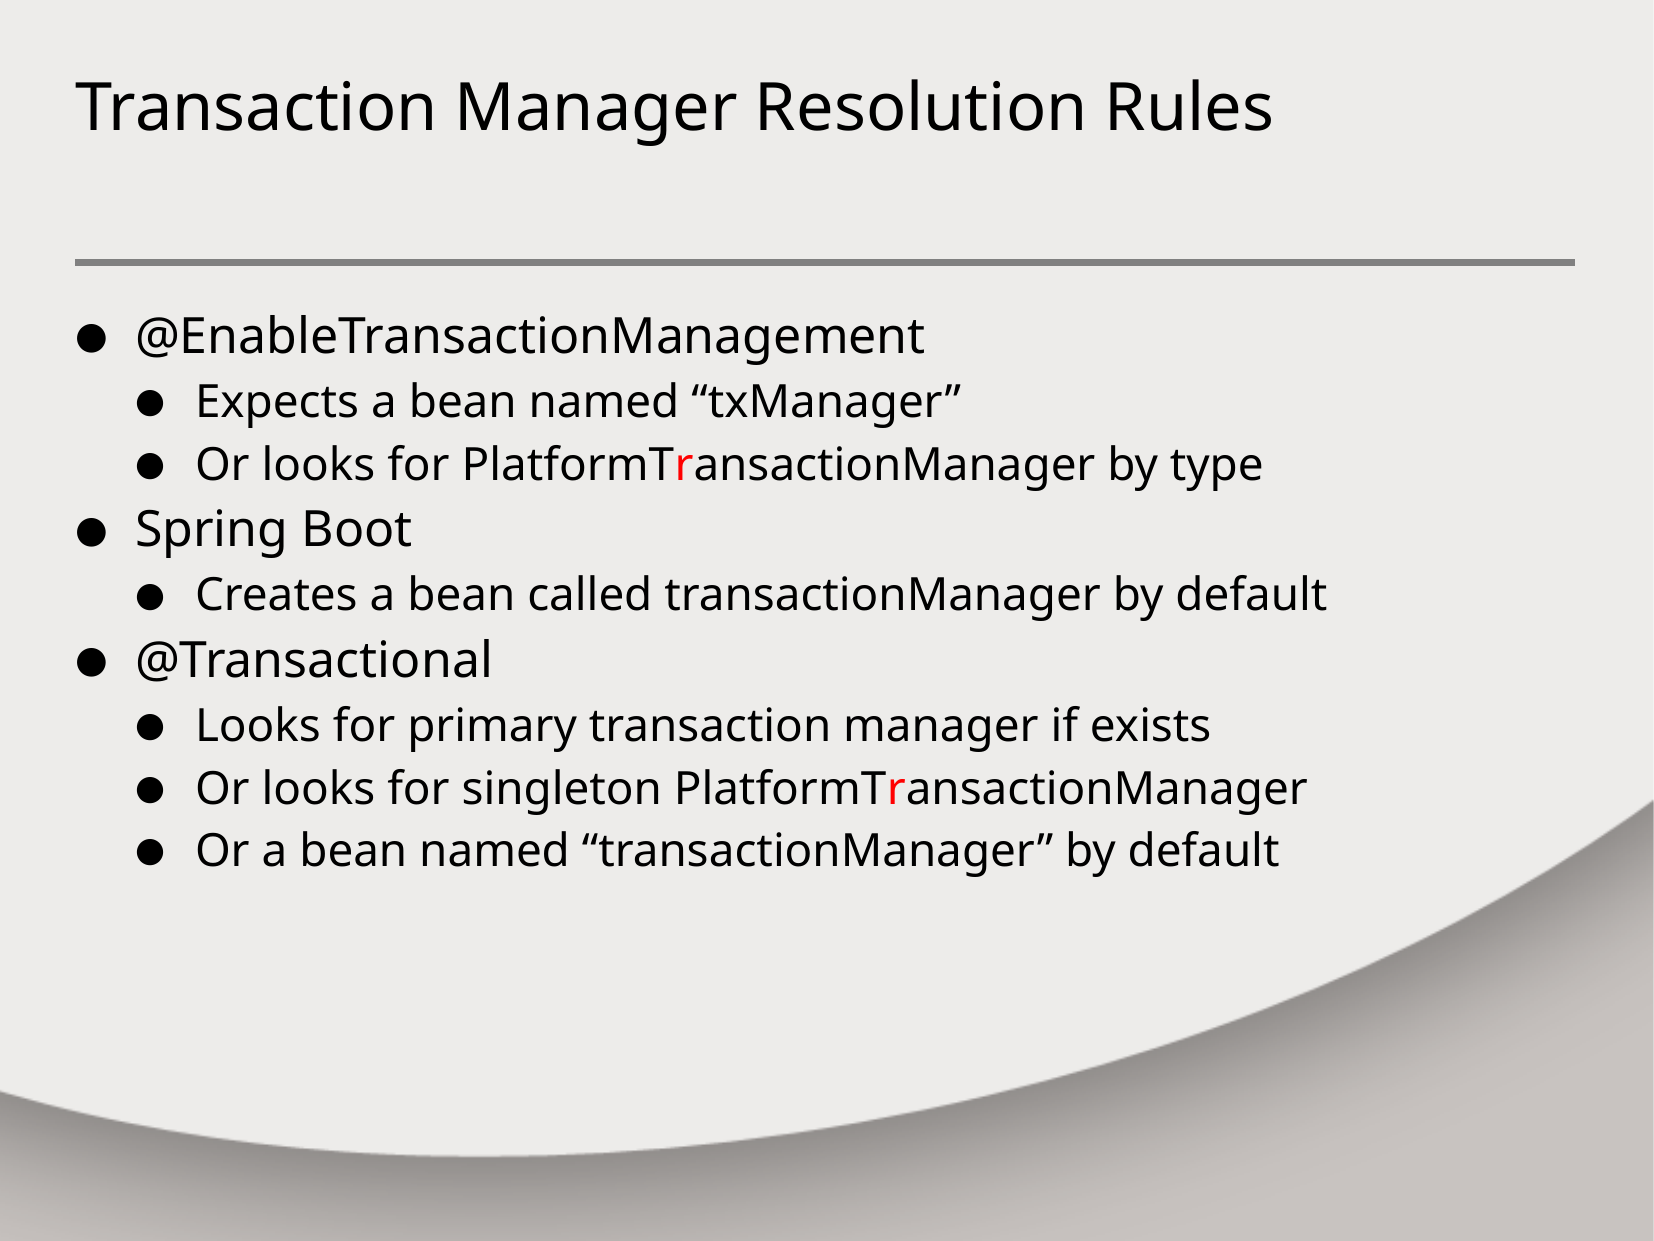

# Transaction Manager Resolution Rules
@EnableTransactionManagement
Expects a bean named “txManager”
Or looks for PlatformTransactionManager by type
Spring Boot
Creates a bean called transactionManager by default
@Transactional
Looks for primary transaction manager if exists
Or looks for singleton PlatformTransactionManager
Or a bean named “transactionManager” by default